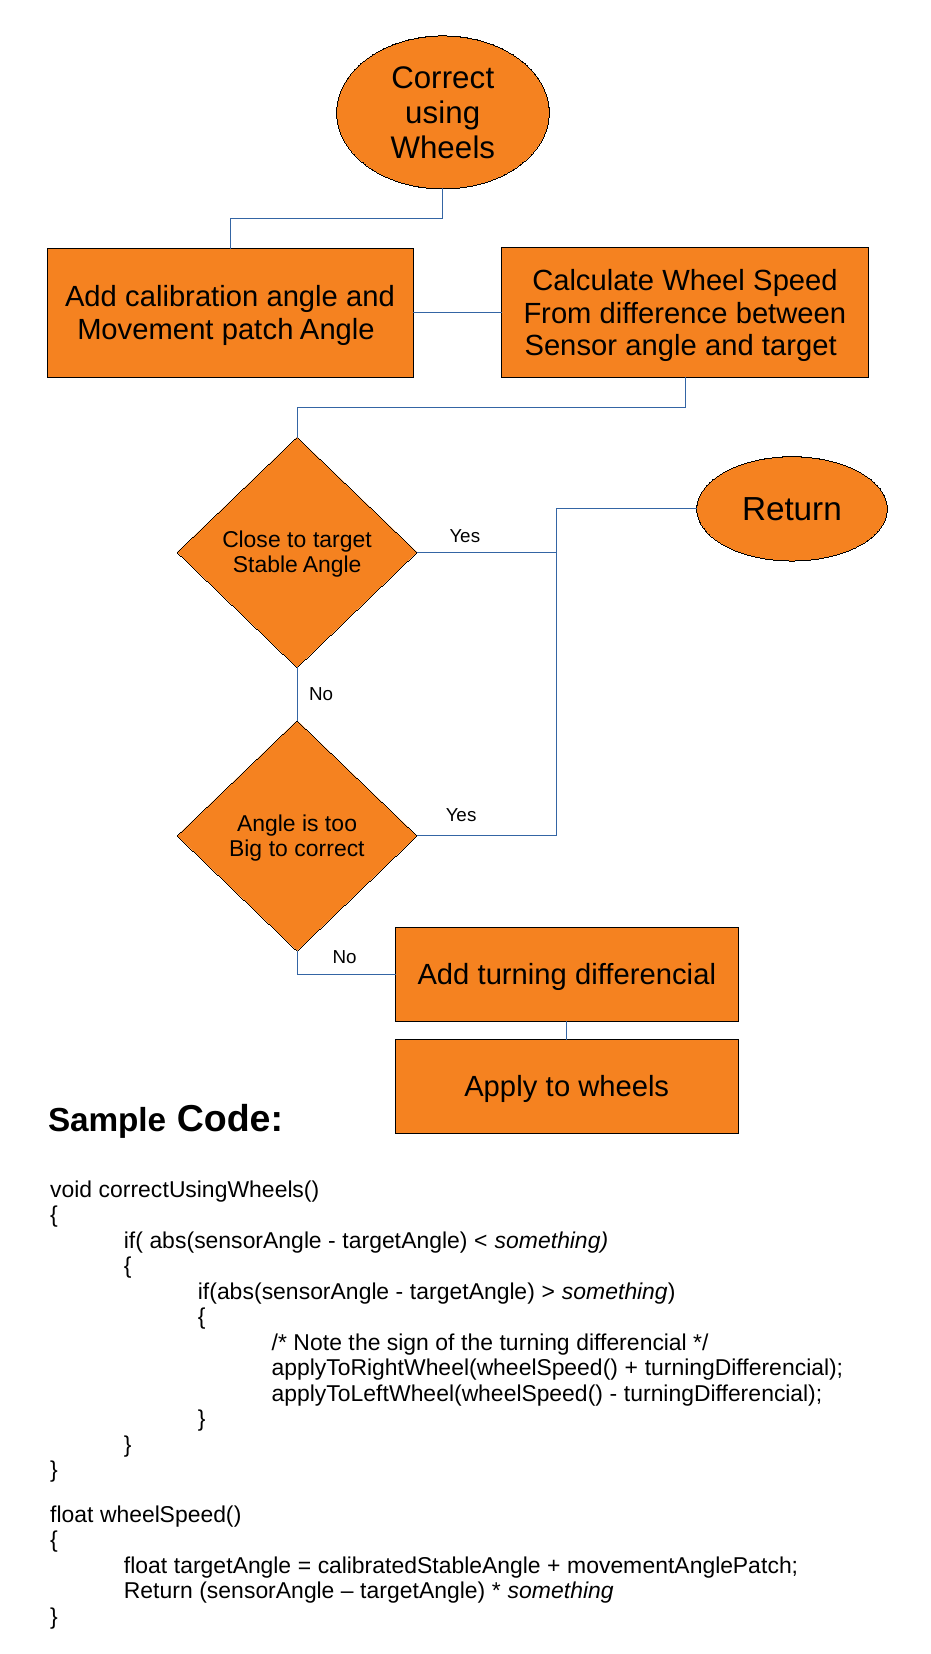

Correct
using
Wheels
Calculate Wheel Speed
From difference between
Sensor angle and target
Add calibration angle and
Movement patch Angle
Close to target
Stable Angle
Return
Yes
No
Angle is too
Big to correct
Yes
Add turning differencial
No
Apply to wheels
Sample Code:
void correctUsingWheels()
{
	if( abs(sensorAngle - targetAngle) < something)
	{
		if(abs(sensorAngle - targetAngle) > something)
		{
			/* Note the sign of the turning differencial */
			applyToRightWheel(wheelSpeed() + turningDifferencial);
			applyToLeftWheel(wheelSpeed() - turningDifferencial);
		}
	}
}
float wheelSpeed()
{
	float targetAngle = calibratedStableAngle + movementAnglePatch;
	Return (sensorAngle – targetAngle) * something
}